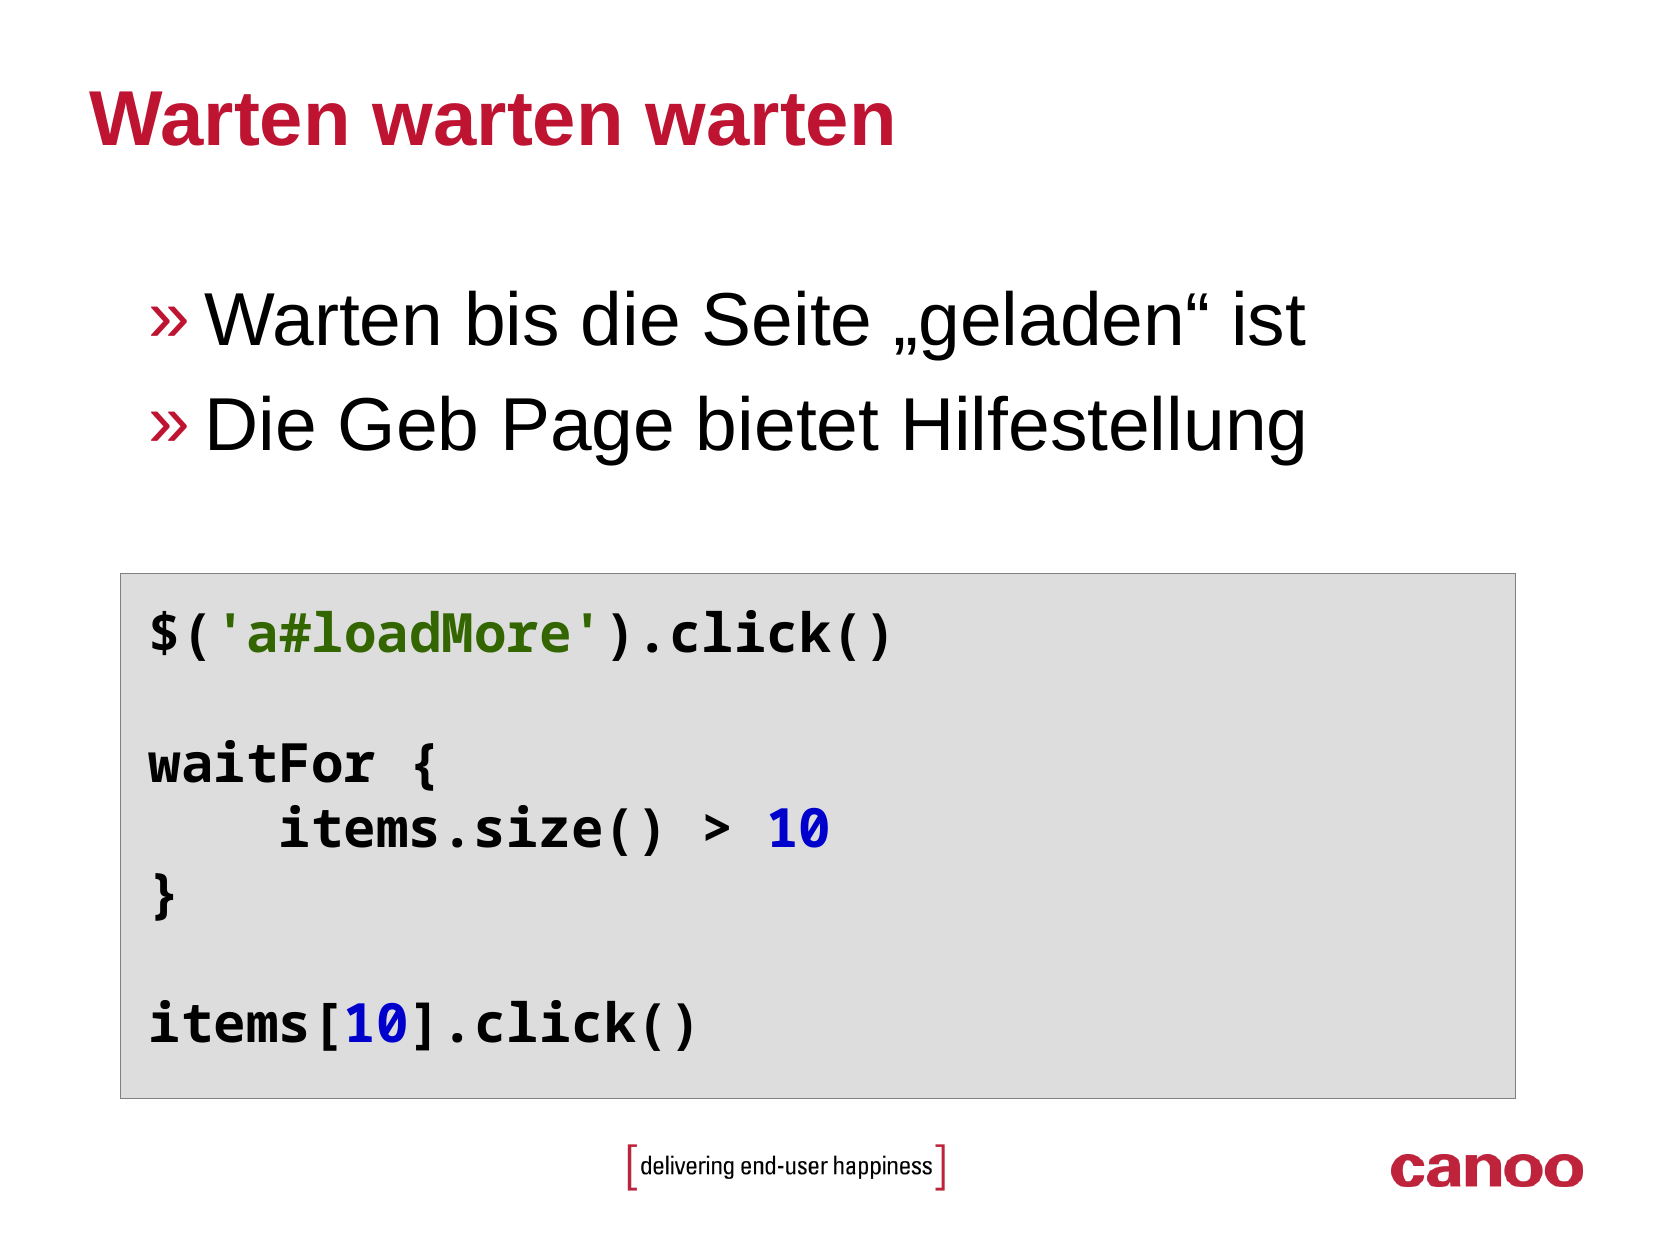

# Warten warten warten
Warten bis die Seite „geladen“ ist
Die Geb Page bietet Hilfestellung
$('a#loadMore').click()
waitFor {
 items.size() > 10
}
items[10].click()